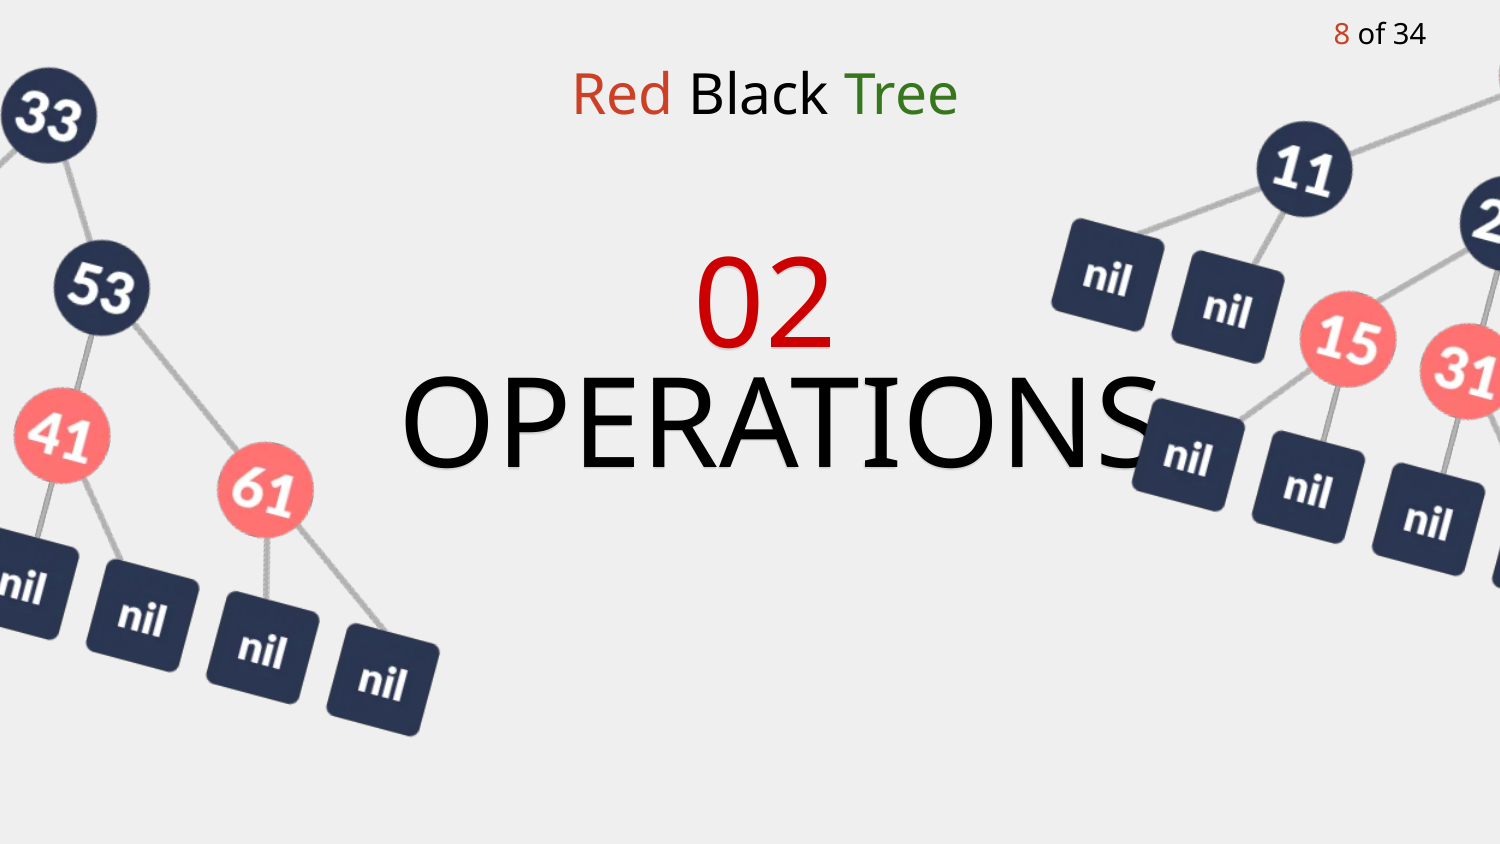

8 of 34
# Red Black Tree
02
 OPERATIONS